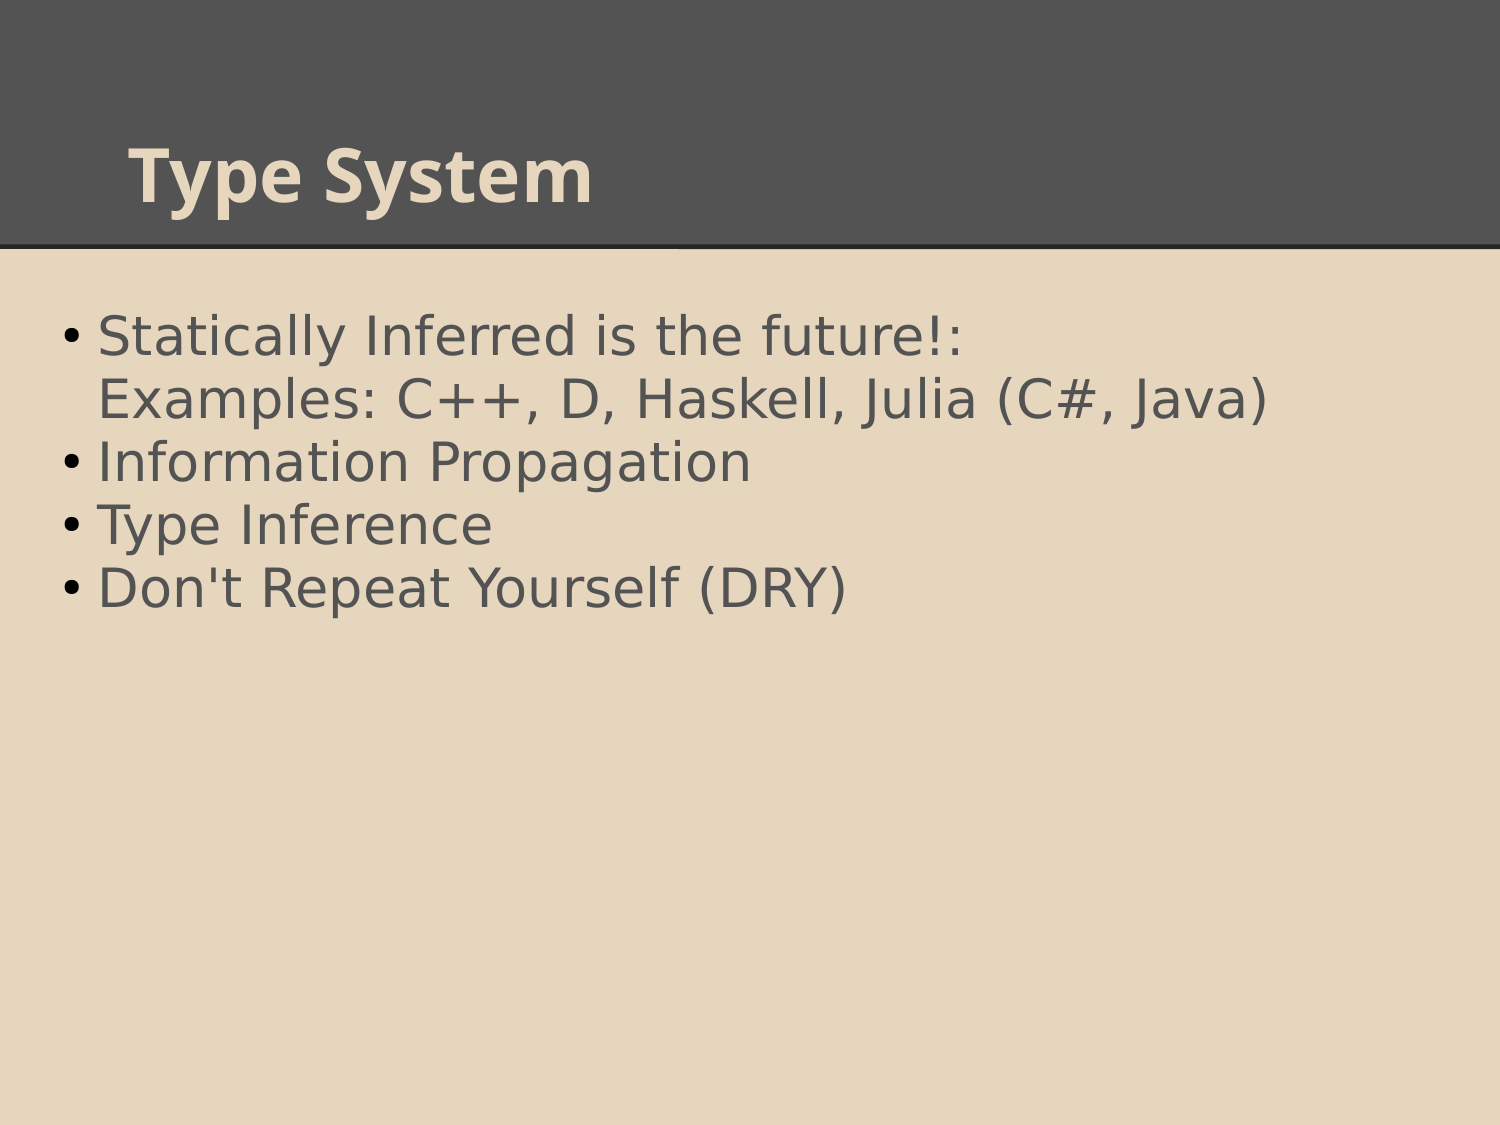

# Type System
Statically Inferred is the future!:
Examples: C++, D, Haskell, Julia (C#, Java)
Information Propagation
Type Inference
Don't Repeat Yourself (DRY)